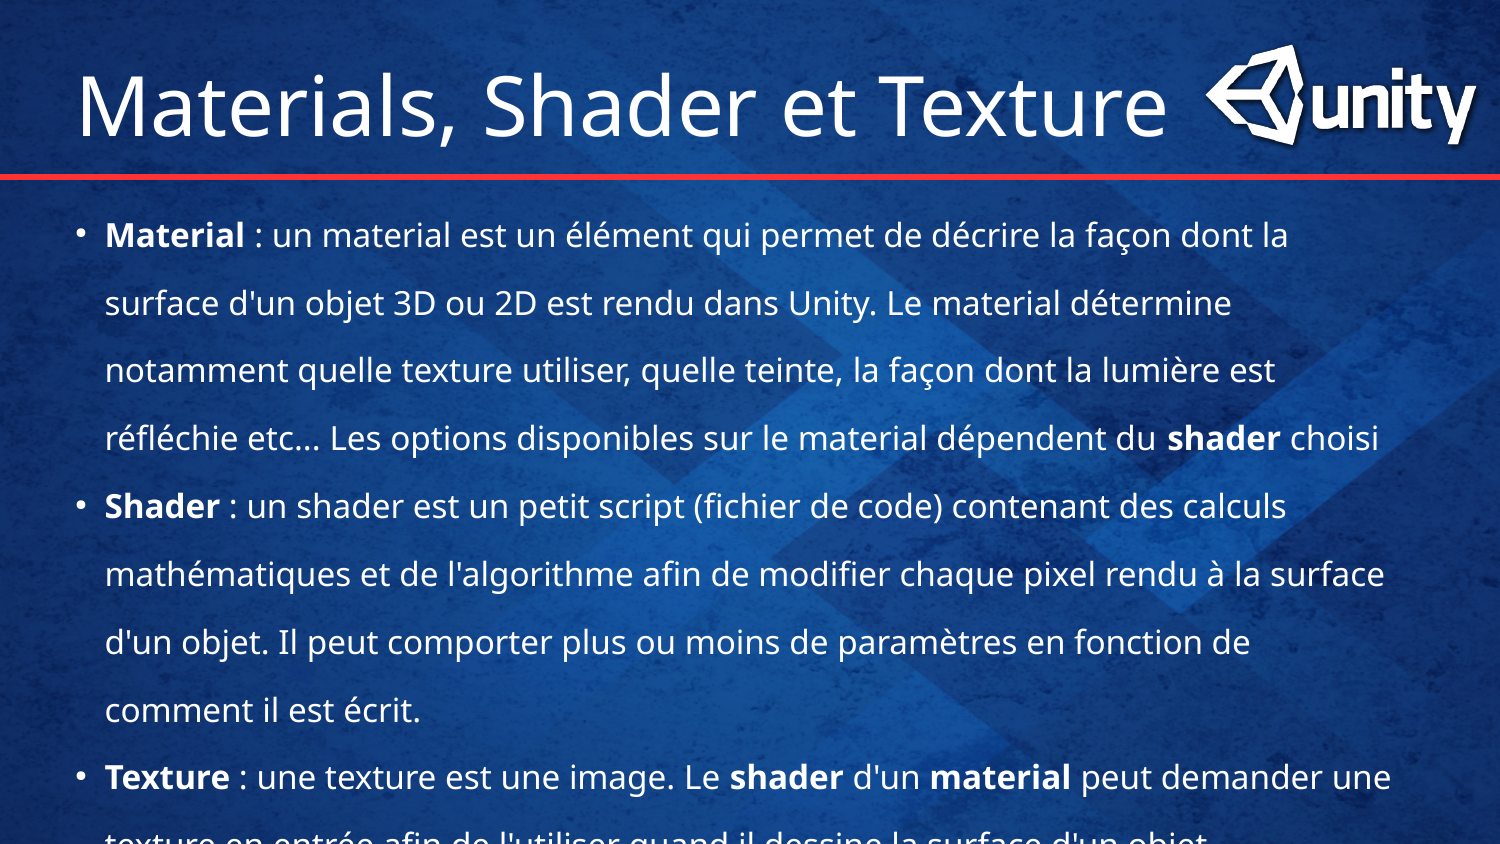

# Materials, Shader et Texture
Material : un material est un élément qui permet de décrire la façon dont la surface d'un objet 3D ou 2D est rendu dans Unity. Le material détermine notamment quelle texture utiliser, quelle teinte, la façon dont la lumière est réfléchie etc... Les options disponibles sur le material dépendent du shader choisi
Shader : un shader est un petit script (fichier de code) contenant des calculs mathématiques et de l'algorithme afin de modifier chaque pixel rendu à la surface d'un objet. Il peut comporter plus ou moins de paramètres en fonction de comment il est écrit.
Texture : une texture est une image. Le shader d'un material peut demander une texture en entrée afin de l'utiliser quand il dessine la surface d'un objet.